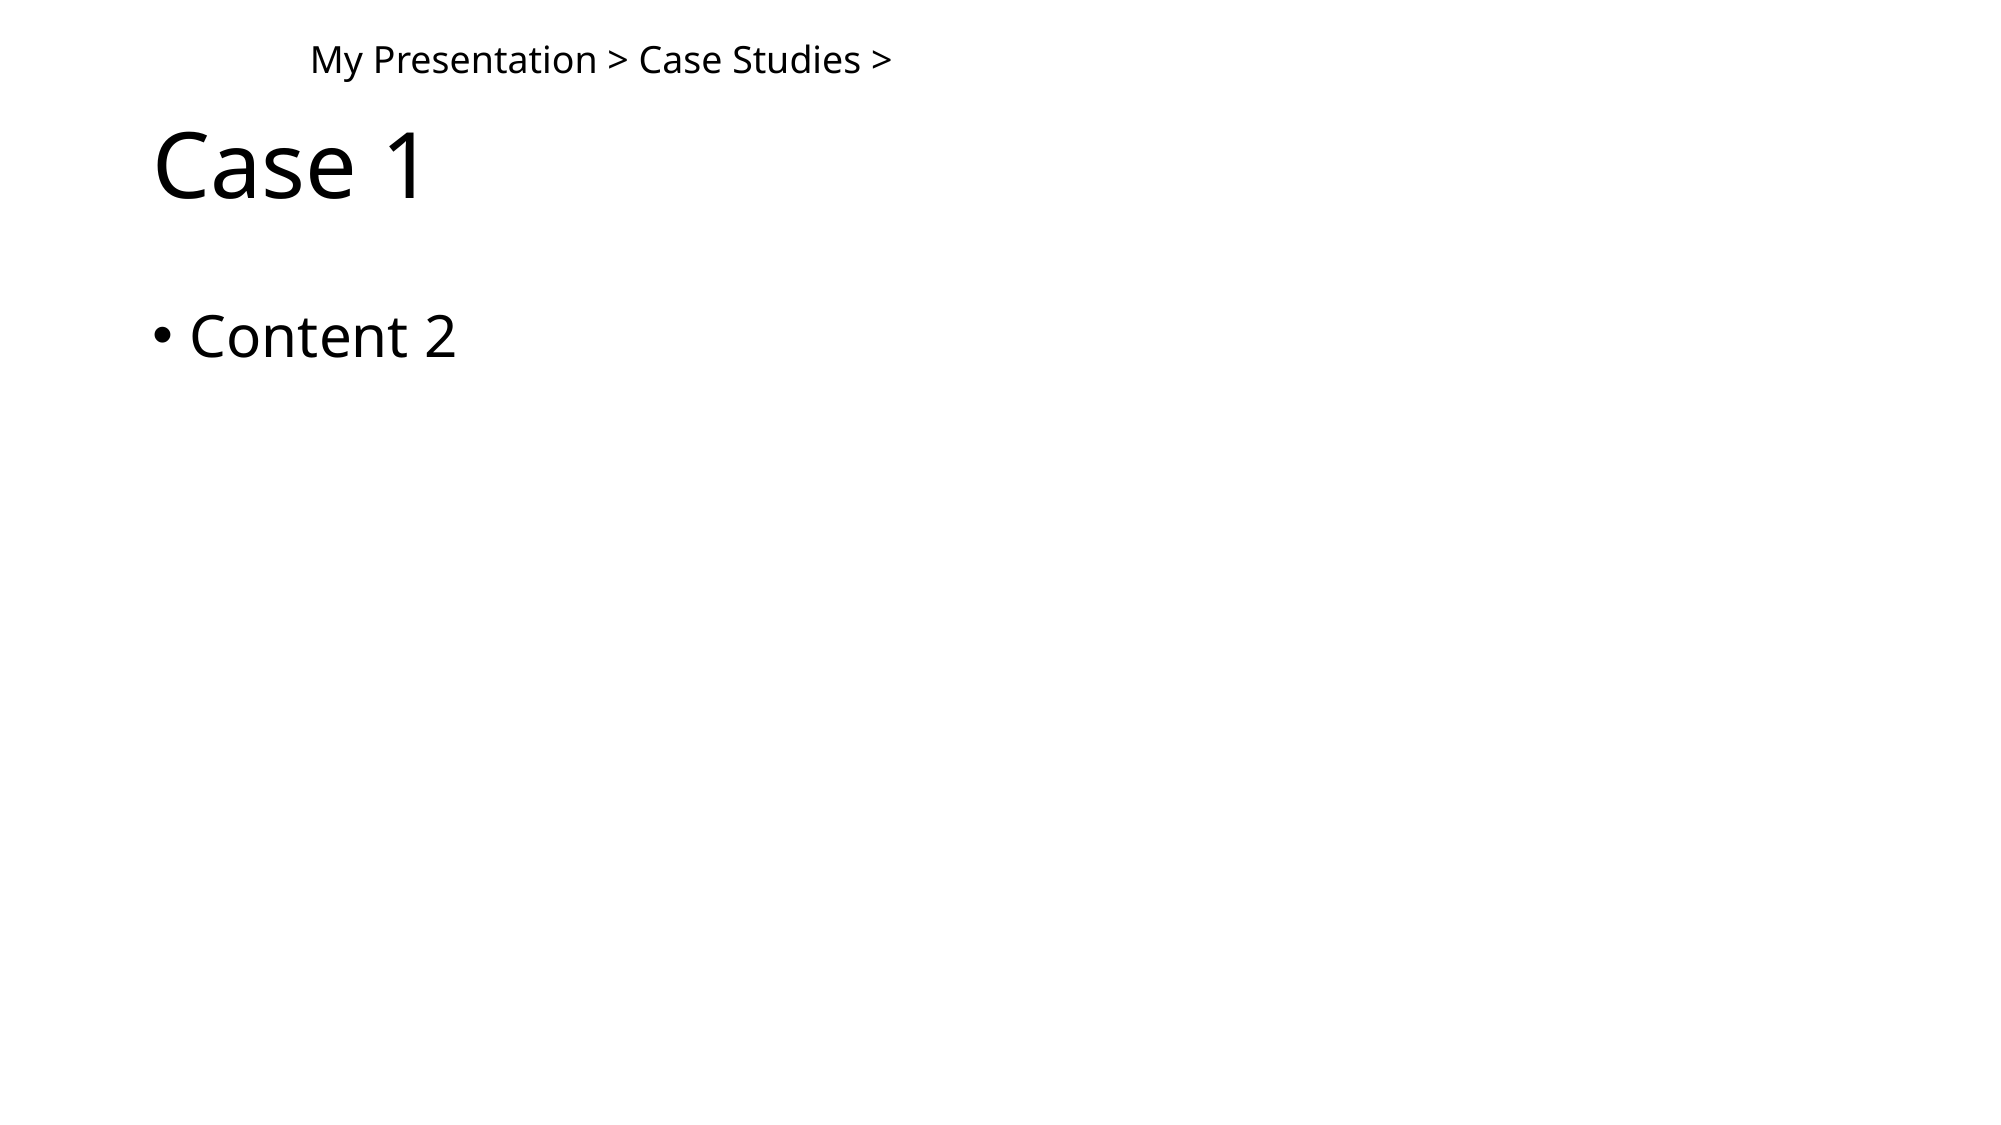

My Presentation > Case Studies >
# Case 1
Content 2